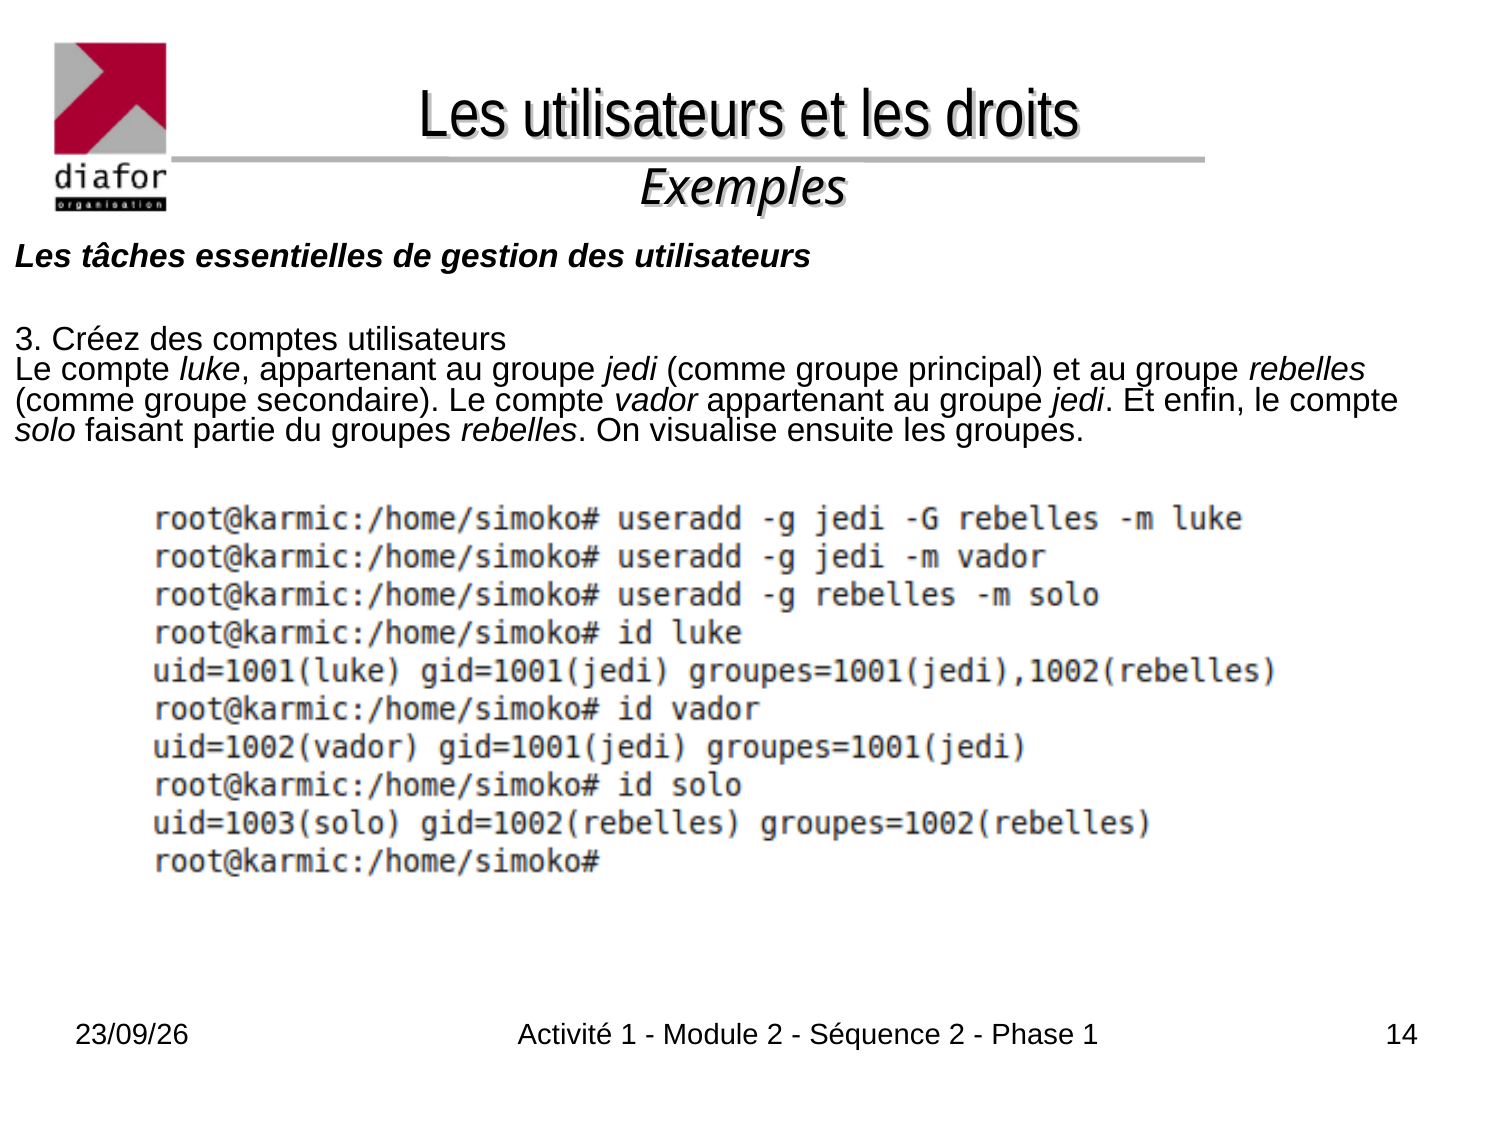

# Les utilisateurs et les droits Exemples
Les tâches essentielles de gestion des utilisateurs
3. Créez des comptes utilisateurs
Le compte luke, appartenant au groupe jedi (comme groupe principal) et au groupe rebelles
(comme groupe secondaire). Le compte vador appartenant au groupe jedi. Et enfin, le compte
solo faisant partie du groupes rebelles. On visualise ensuite les groupes.
Activité 1 - Module 2 - Séquence 2 - Phase 1
14